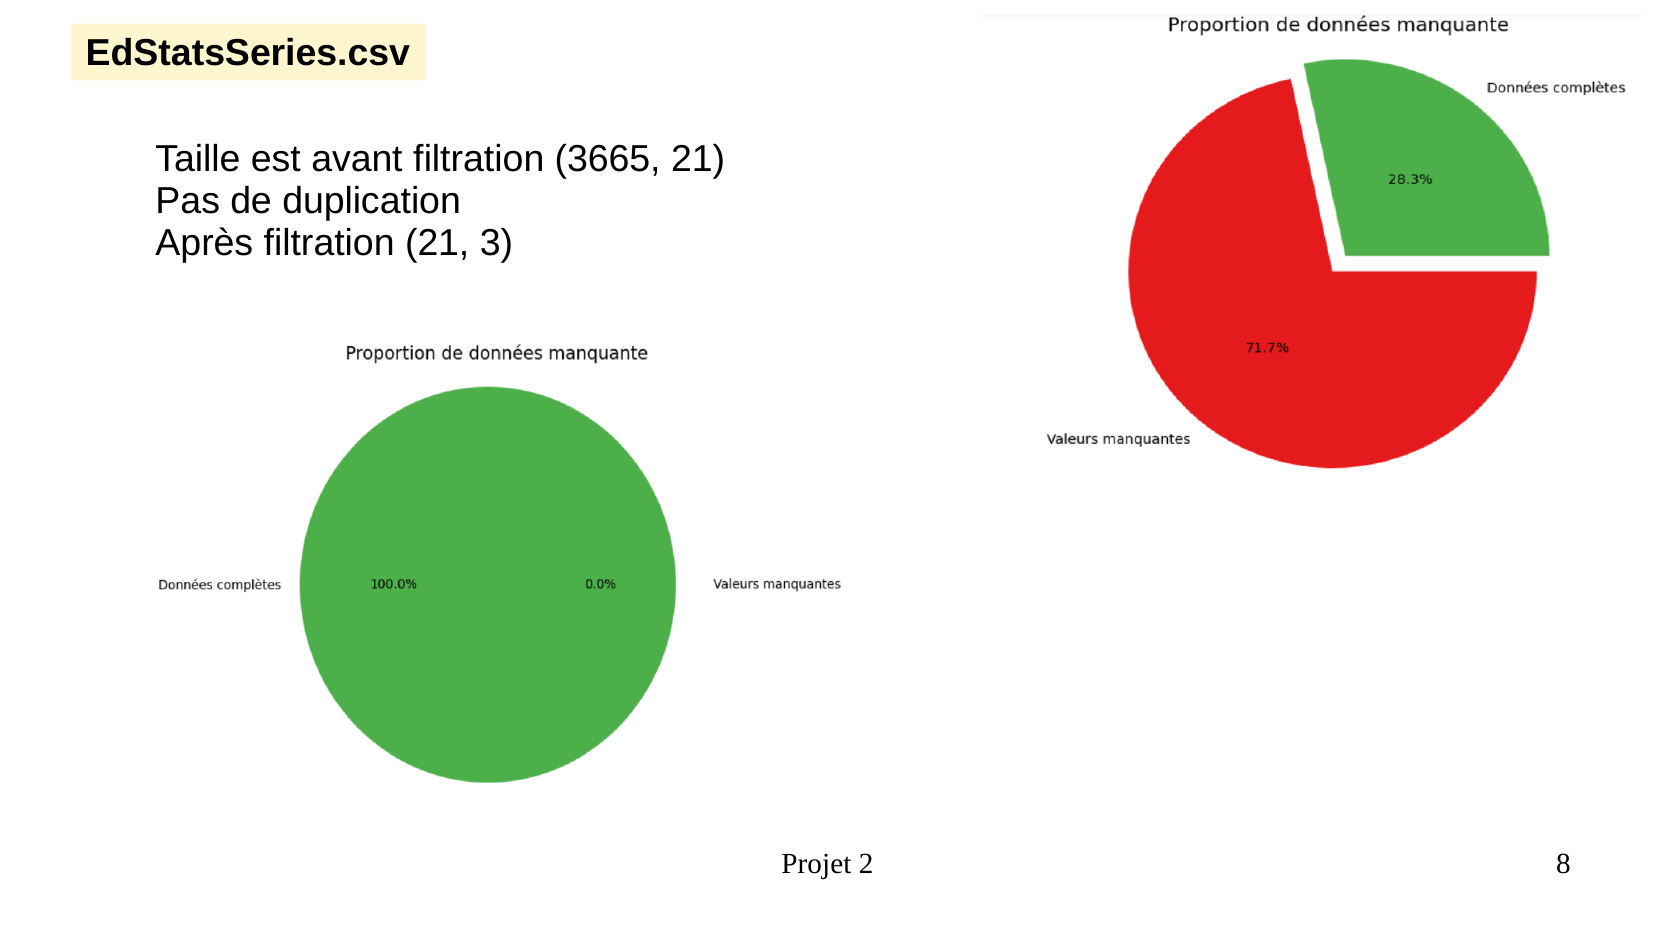

EdStatsSeries.csv
Taille est avant filtration (3665, 21)
Pas de duplication
Après filtration (21, 3)
Projet 2
8